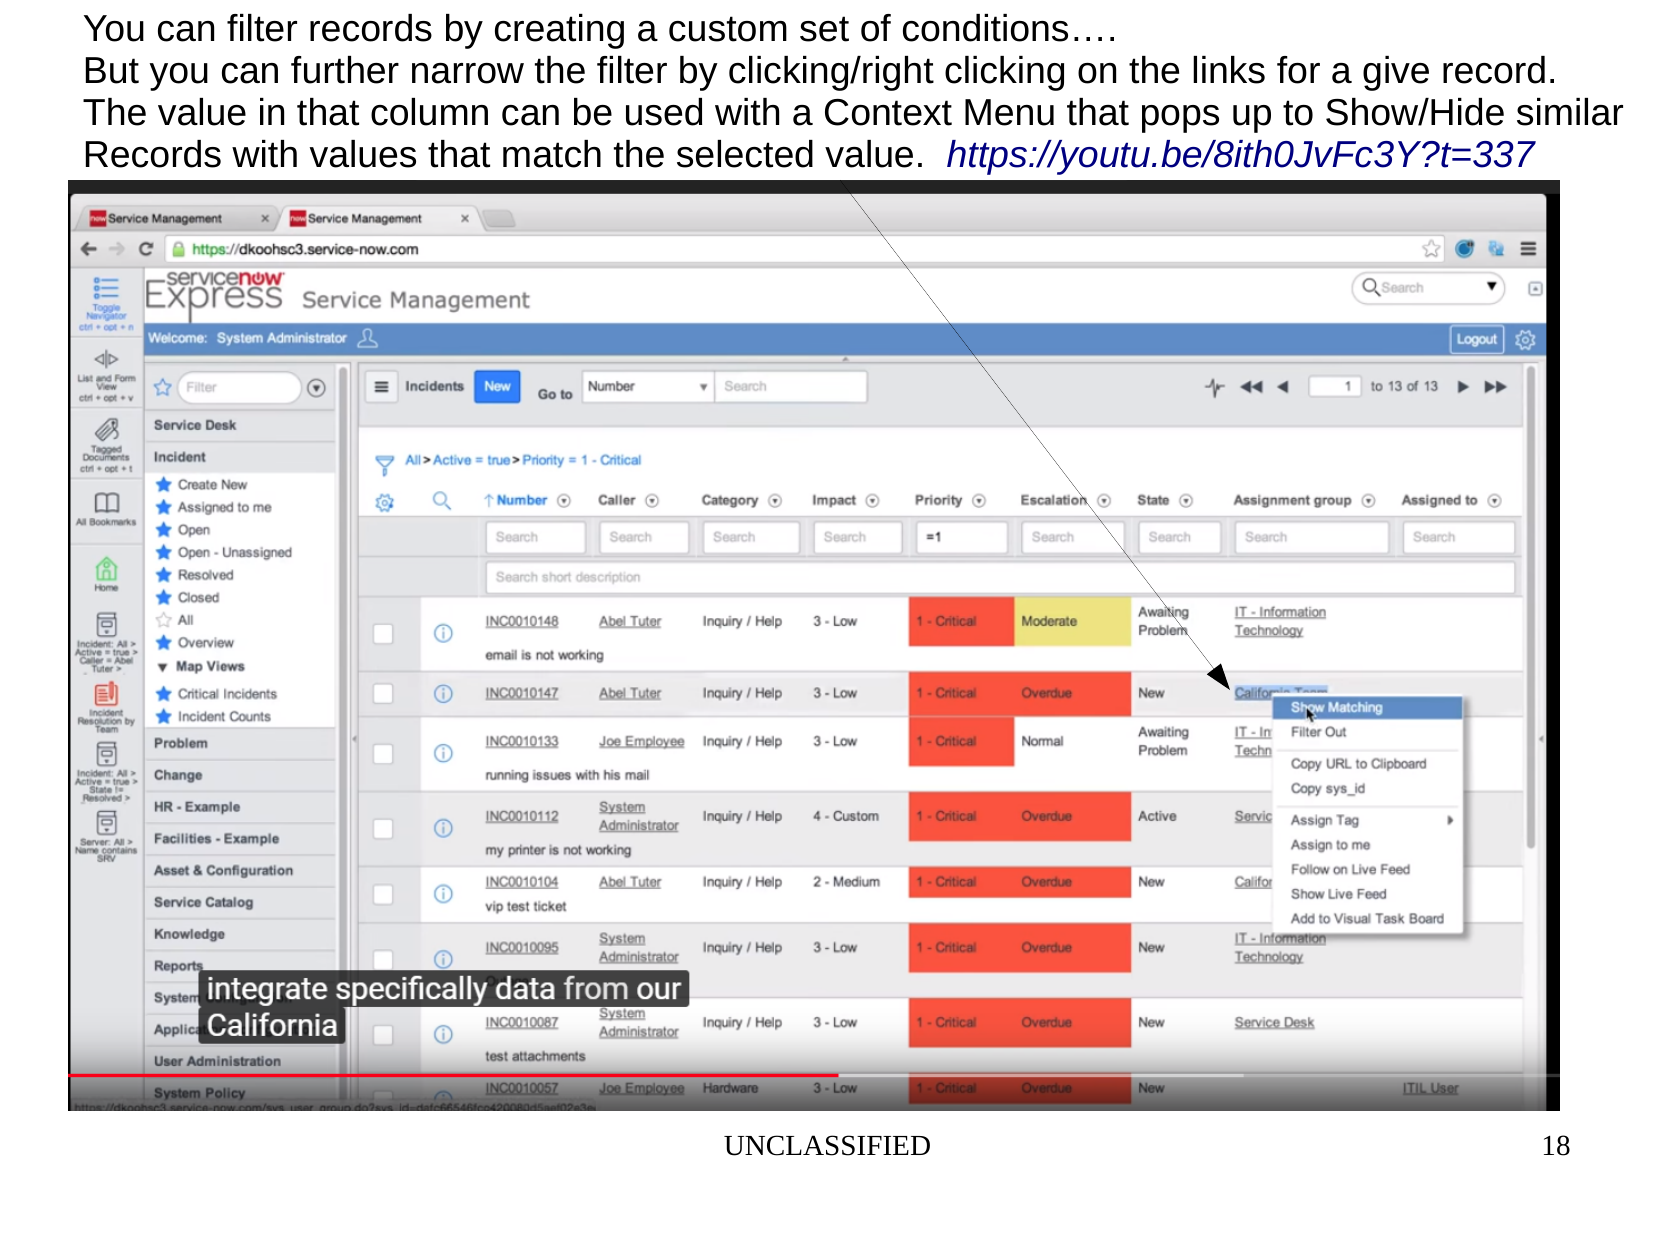

You can filter records by creating a custom set of conditions….
But you can further narrow the filter by clicking/right clicking on the links for a give record.
The value in that column can be used with a Context Menu that pops up to Show/Hide similar
Records with values that match the selected value. https://youtu.be/8ith0JvFc3Y?t=337
UNCLASSIFIED
18